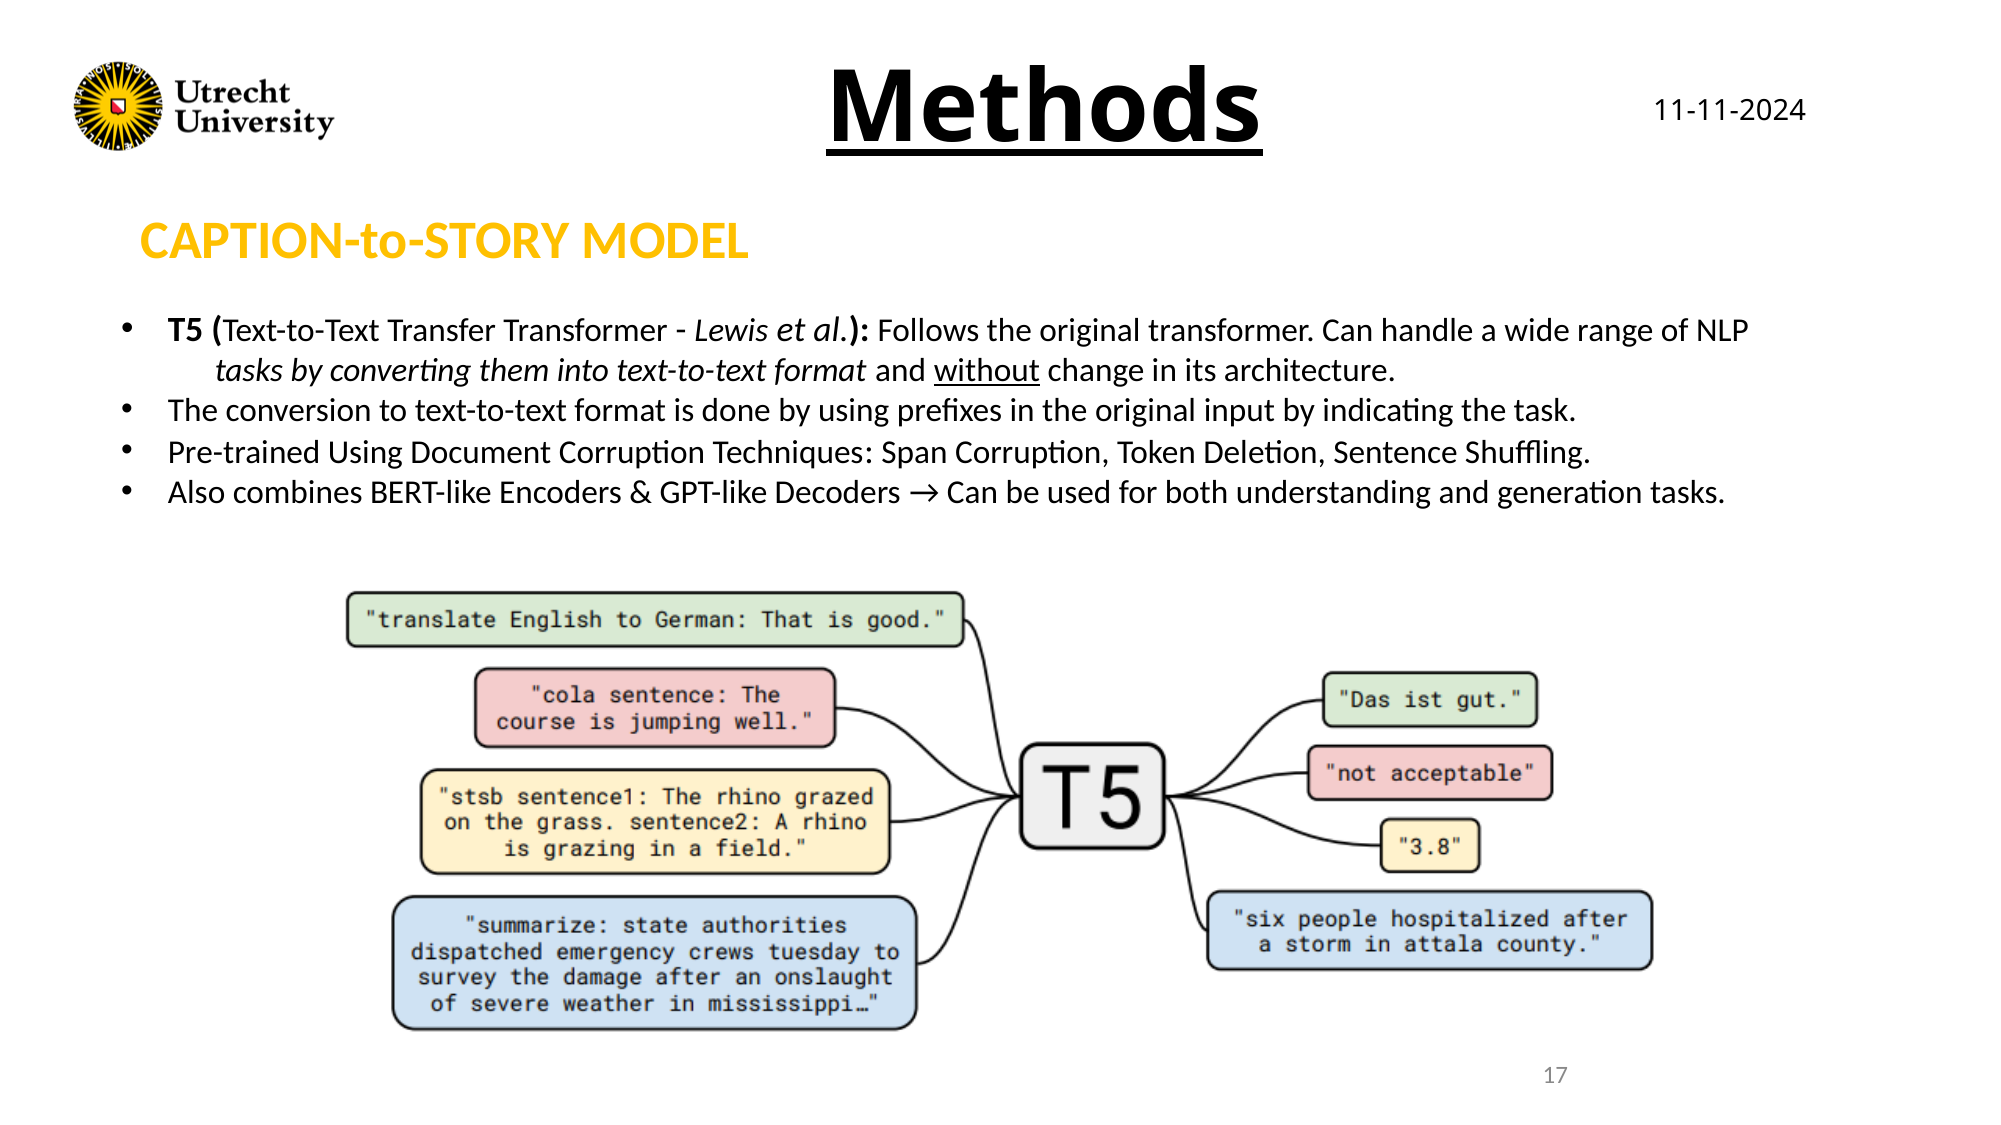

Methods
11-11-2024
CAPTION-to-STORY MODEL
T5 (Text-to-Text Transfer Transformer - Lewis et al.): Follows the original transformer. Can handle a wide range of NLP tasks by converting them into text-to-text format and without change in its architecture.
The conversion to text-to-text format is done by using prefixes in the original input by indicating the task.
Pre-trained Using Document Corruption Techniques: Span Corruption, Token Deletion, Sentence Shuffling.
Also combines BERT-like Encoders & GPT-like Decoders → Can be used for both understanding and generation tasks.
1